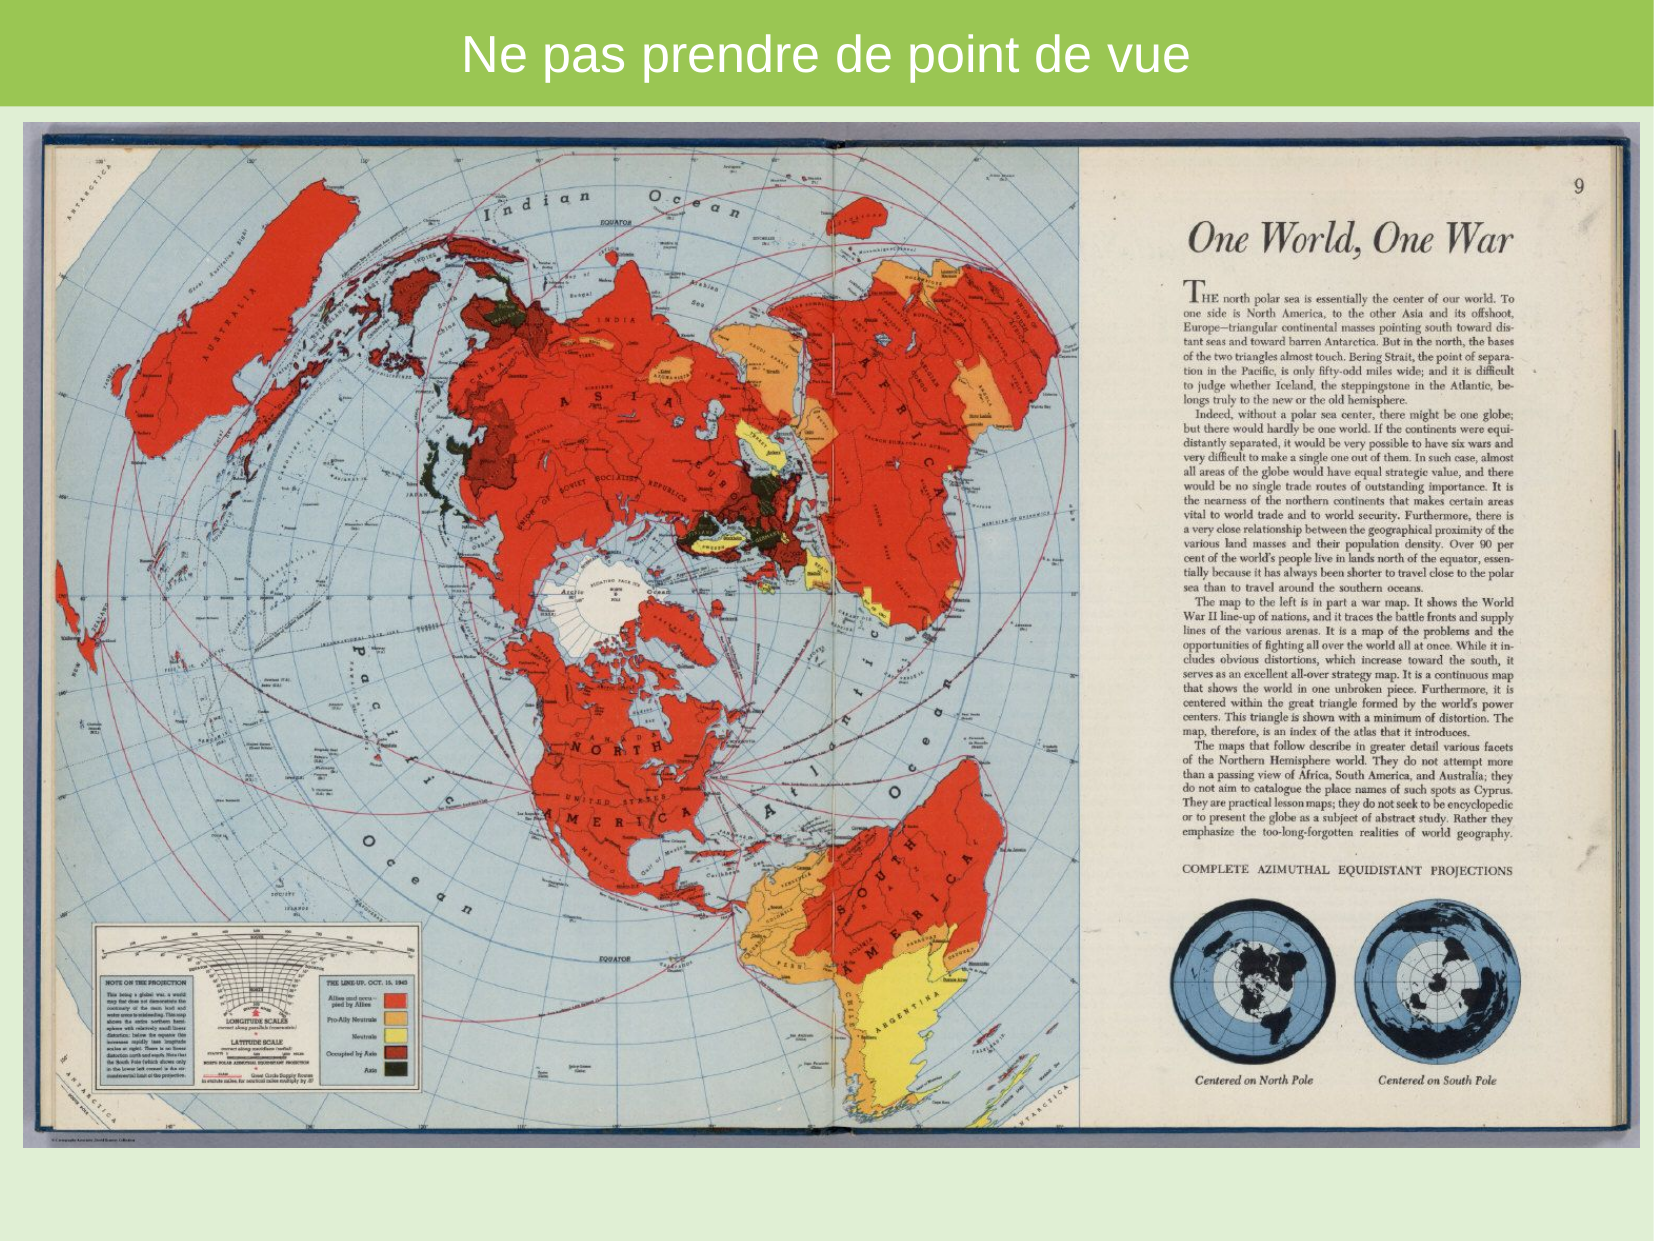

# Ne pas prendre de point de vue